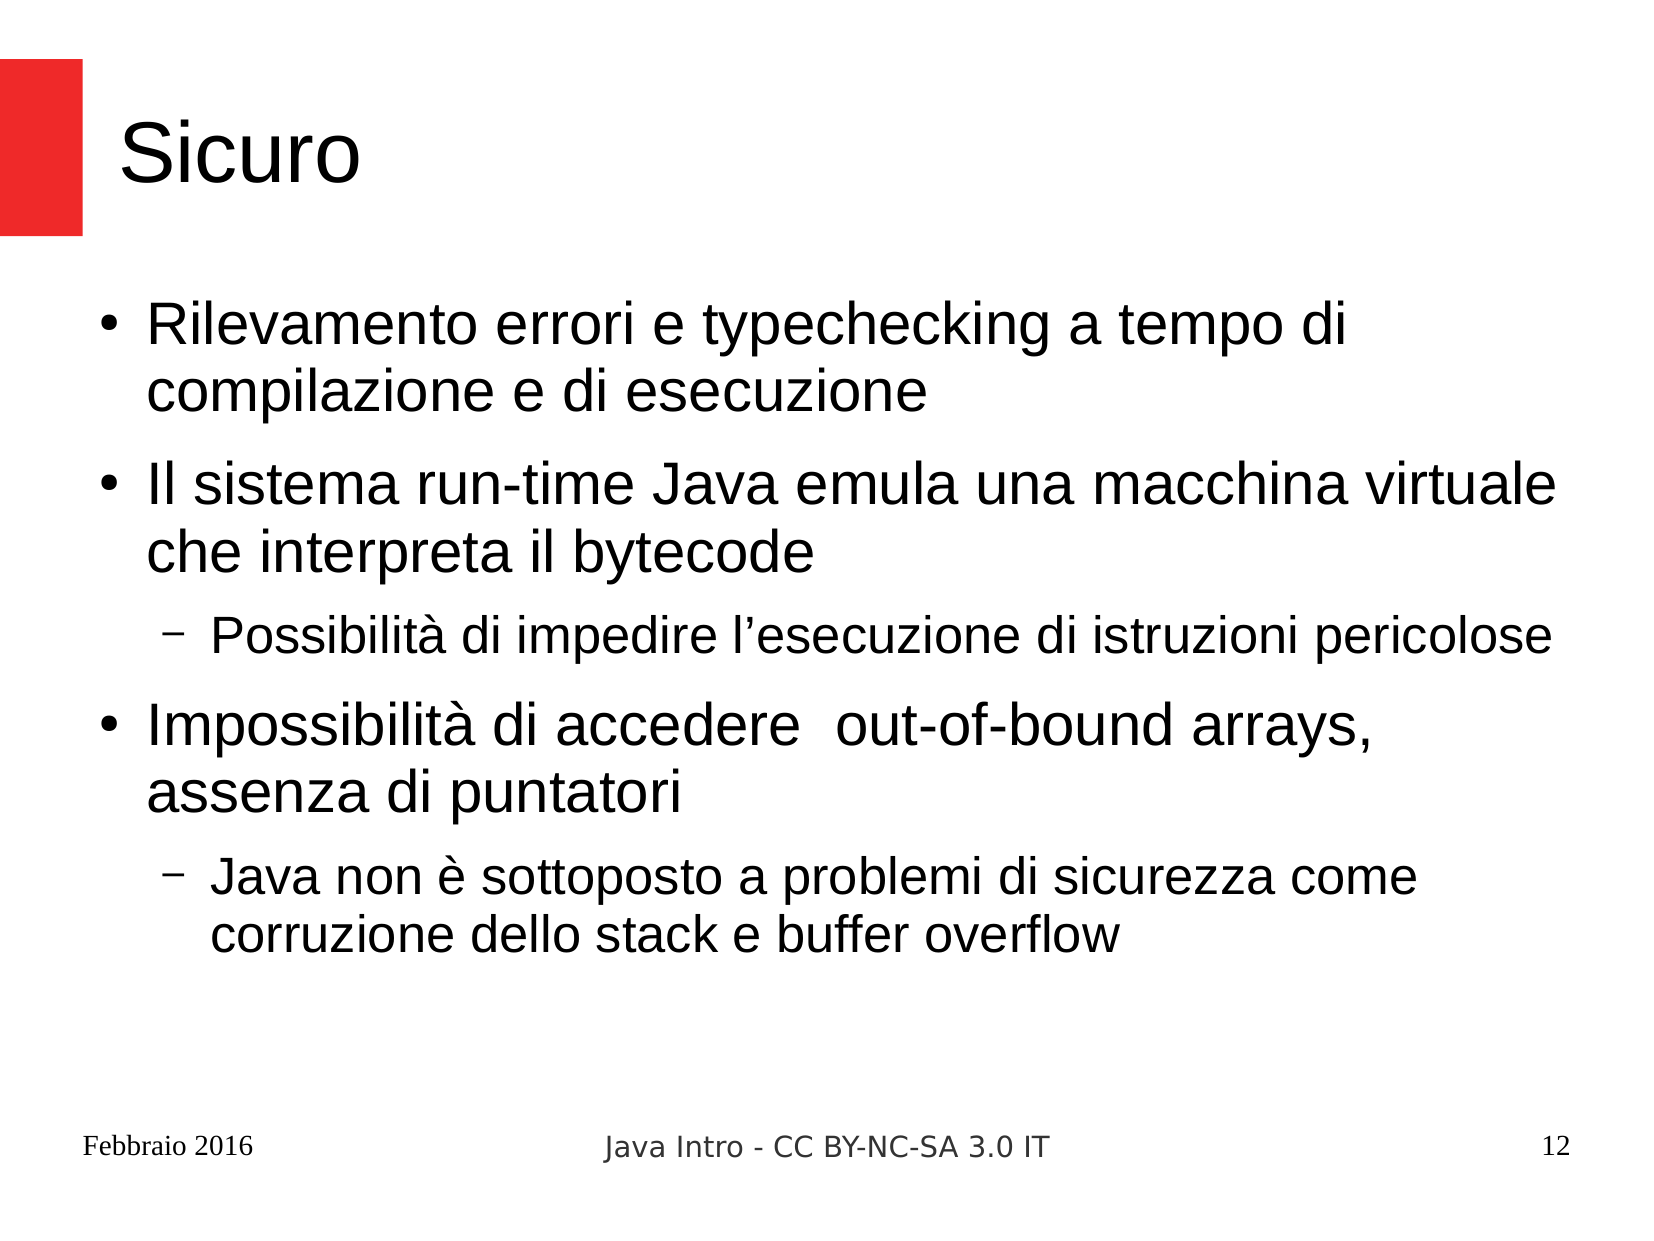

# Sicuro
Rilevamento errori e typechecking a tempo di compilazione e di esecuzione
Il sistema run-time Java emula una macchina virtuale che interpreta il bytecode
Possibilità di impedire l’esecuzione di istruzioni pericolose
Impossibilità di accedere out-of-bound arrays, assenza di puntatori
Java non è sottoposto a problemi di sicurezza come corruzione dello stack e buffer overflow
Your Date Here
Your Footer Here
12